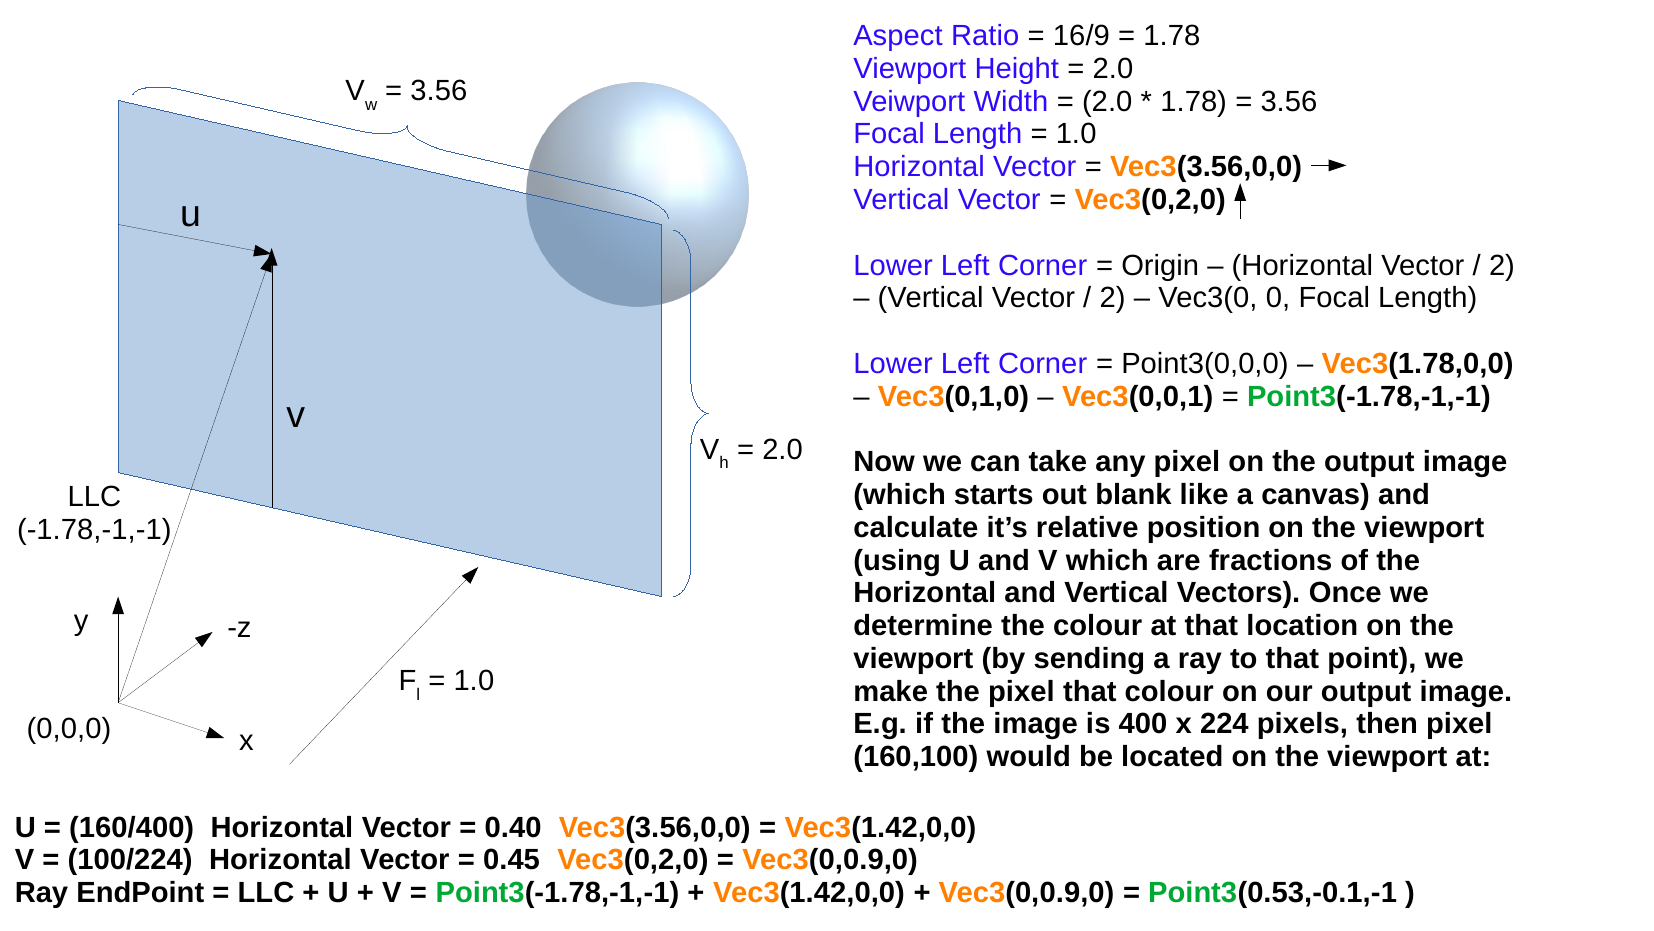

Aspect Ratio = 16/9 = 1.78
Viewport Height = 2.0
Veiwport Width = (2.0 * 1.78) = 3.56
Focal Length = 1.0
Horizontal Vector = Vec3(3.56,0,0)
Vertical Vector = Vec3(0,2,0)
Lower Left Corner = Origin – (Horizontal Vector / 2) – (Vertical Vector / 2) – Vec3(0, 0, Focal Length)
Lower Left Corner = Point3(0,0,0) – Vec3(1.78,0,0) – Vec3(0,1,0) – Vec3(0,0,1) = Point3(-1.78,-1,-1)
Now we can take any pixel on the output image (which starts out blank like a canvas) and calculate it’s relative position on the viewport (using U and V which are fractions of the Horizontal and Vertical Vectors). Once we determine the colour at that location on the viewport (by sending a ray to that point), we make the pixel that colour on our output image.
E.g. if the image is 400 x 224 pixels, then pixel (160,100) would be located on the viewport at:
Vw = 3.56
u
v
Vh = 2.0
LLC
(-1.78,-1,-1)
y
-z
Fl = 1.0
(0,0,0)
x
U = (160/400) Horizontal Vector = 0.40 Vec3(3.56,0,0) = Vec3(1.42,0,0)
V = (100/224) Horizontal Vector = 0.45 Vec3(0,2,0) = Vec3(0,0.9,0)
Ray EndPoint = LLC + U + V = Point3(-1.78,-1,-1) + Vec3(1.42,0,0) + Vec3(0,0.9,0) = Point3(0.53,-0.1,-1 )